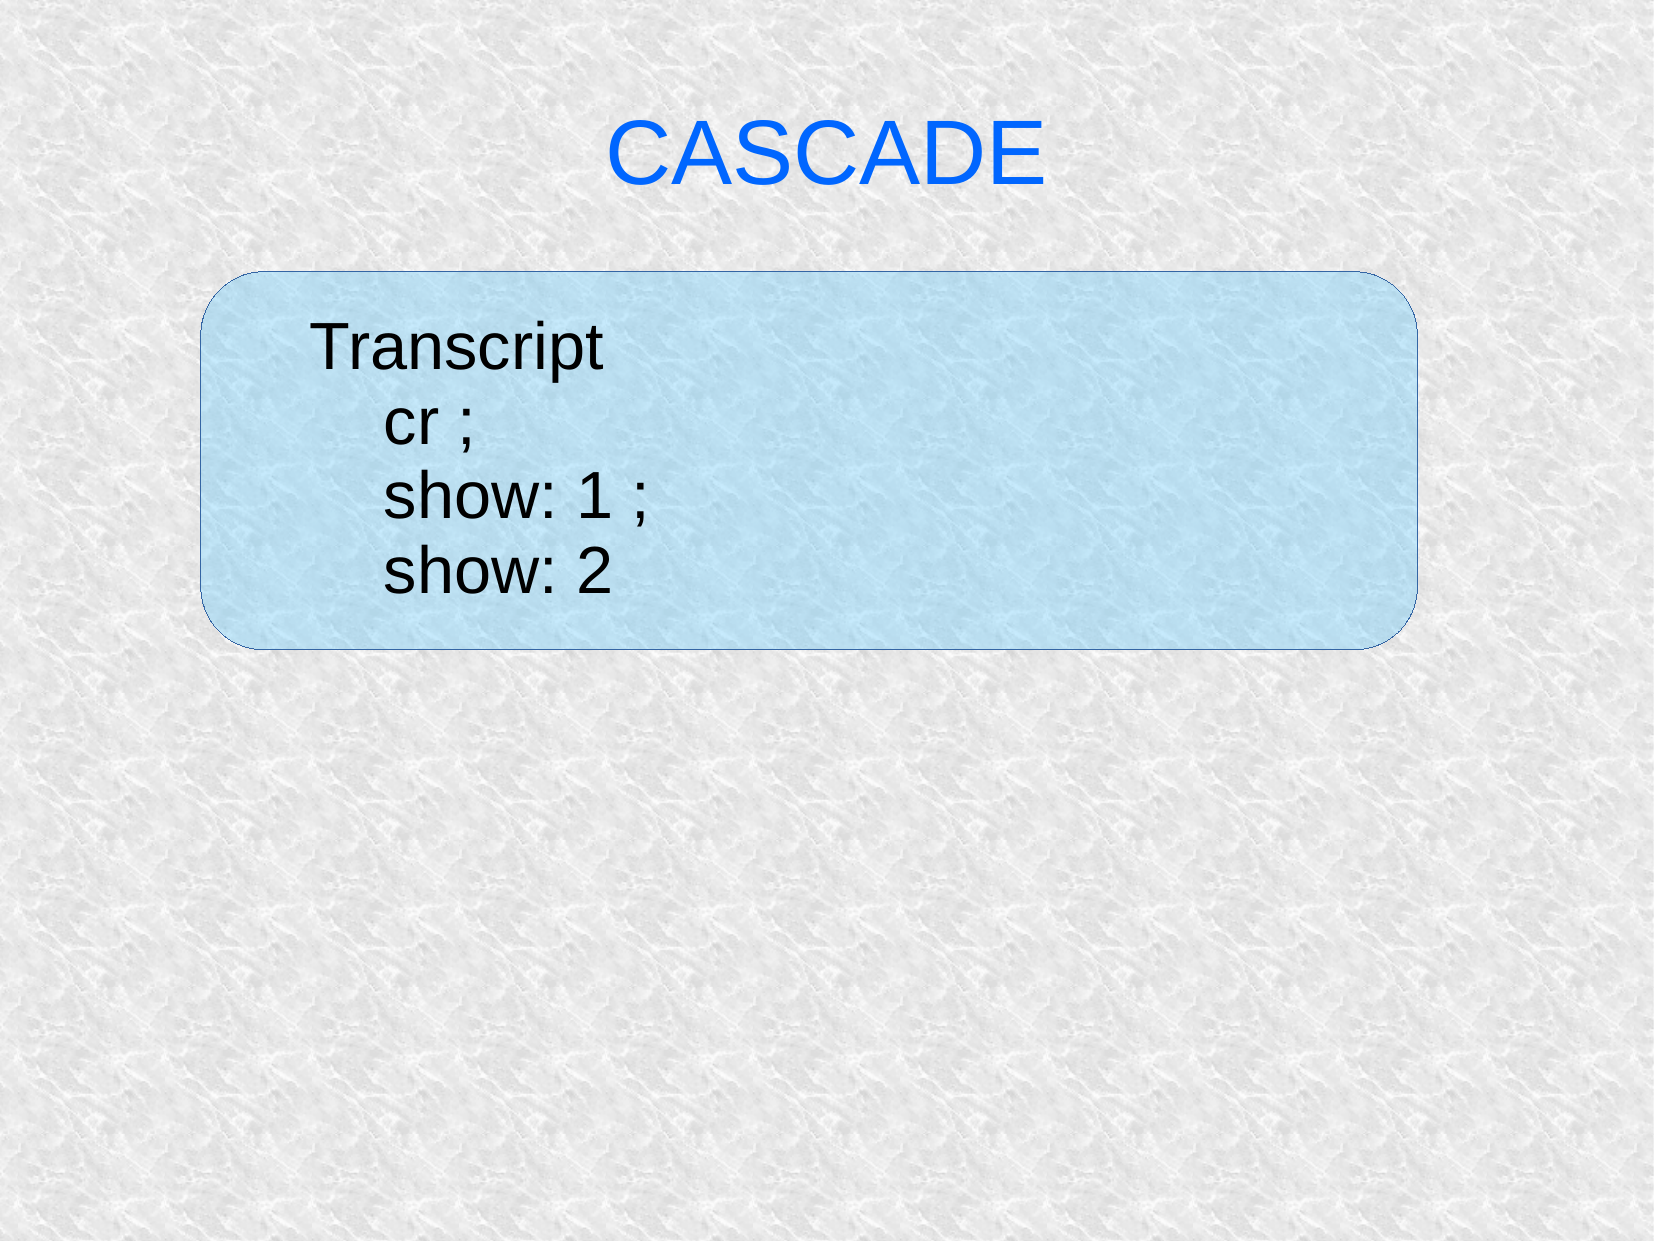

# CASCADE
Transcript
	cr ;
	show: 1 ;
	show: 2